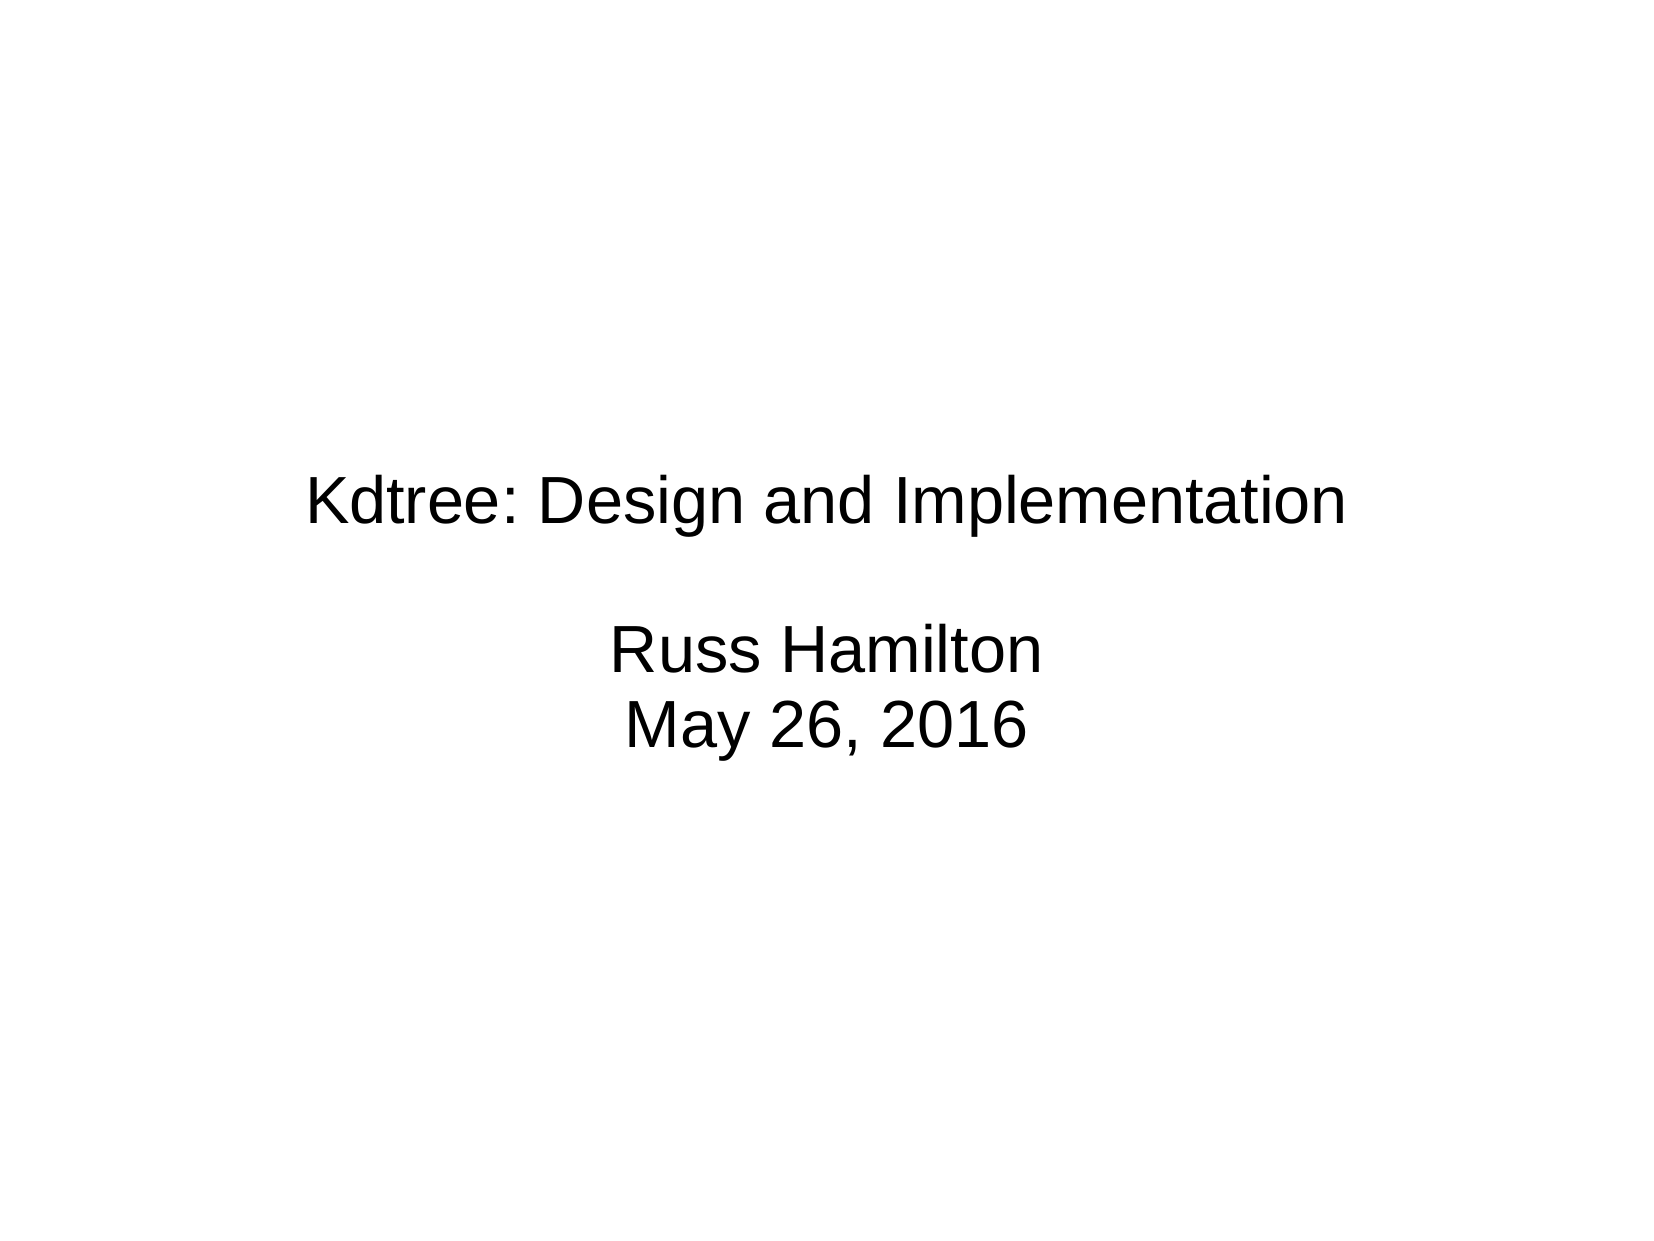

#
Kdtree: Design and Implementation
Russ Hamilton
May 26, 2016